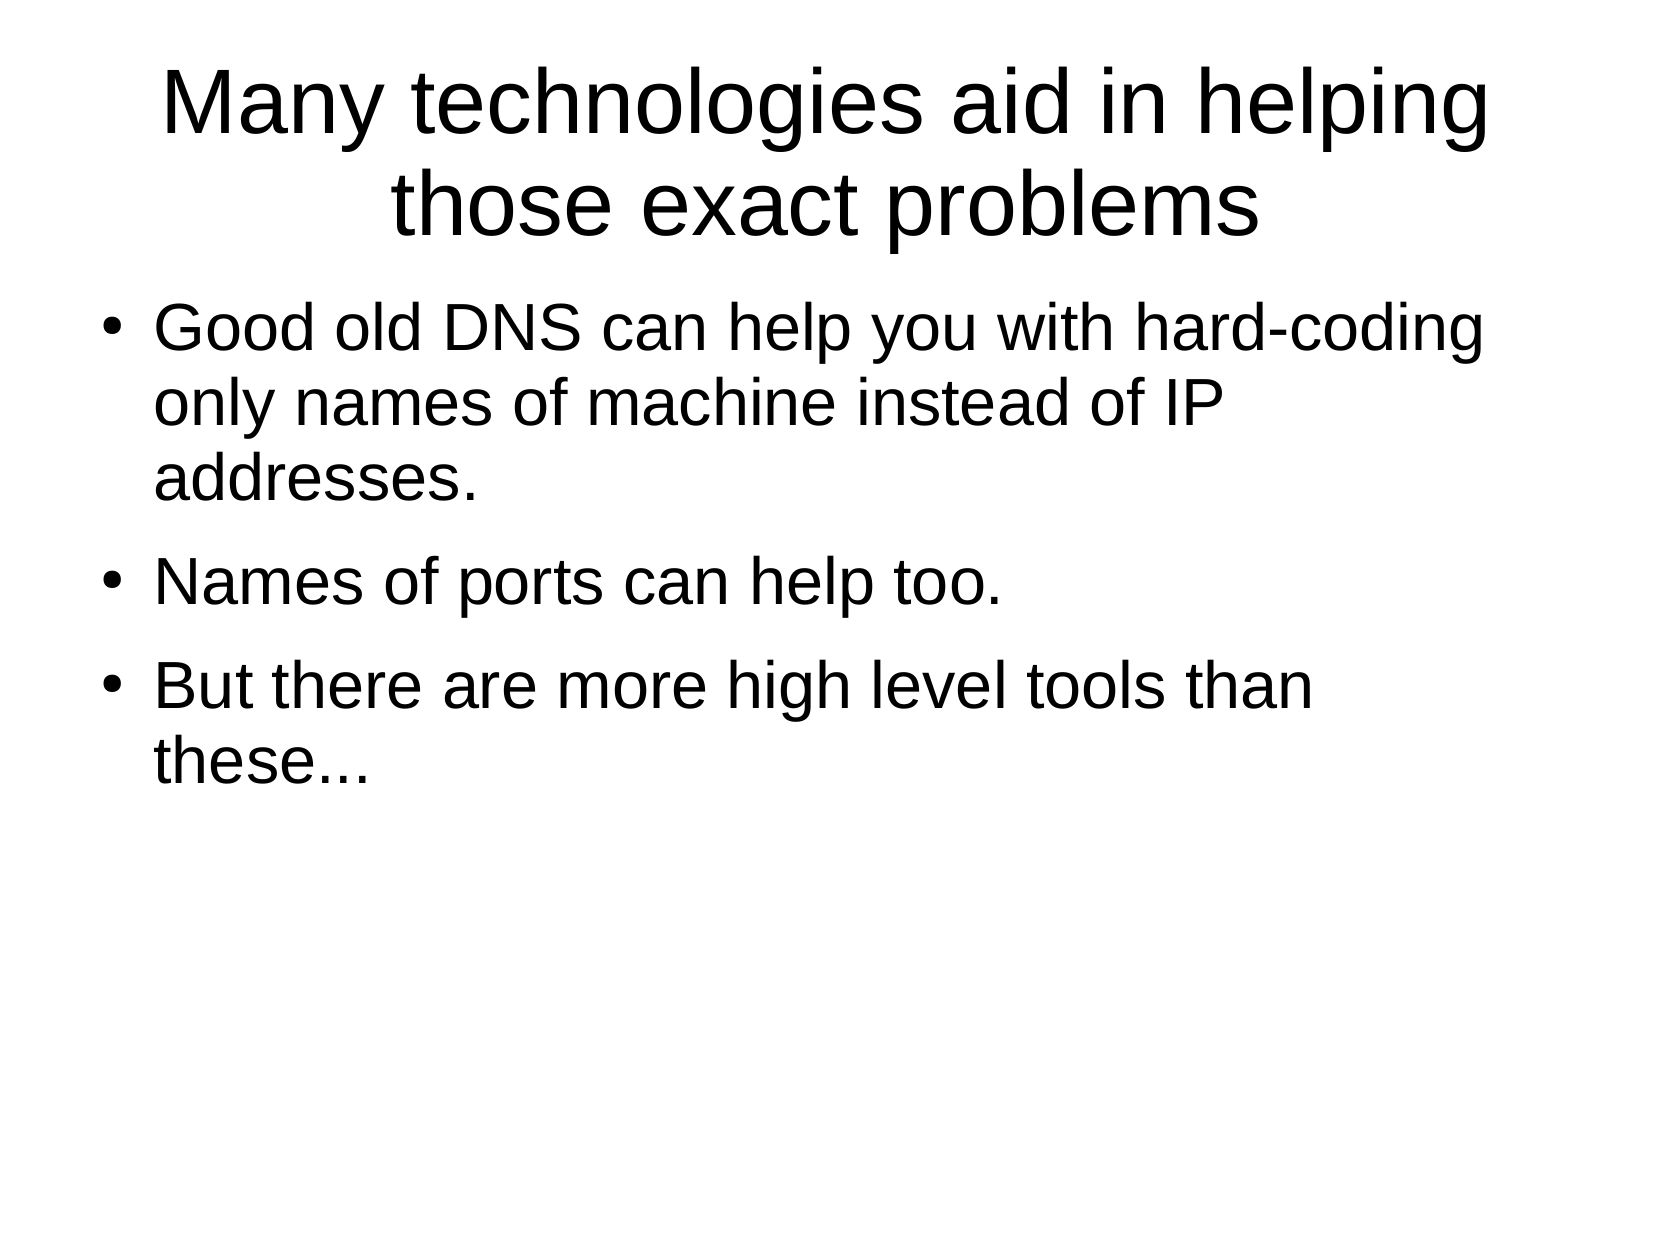

# Many technologies aid in helping those exact problems
Good old DNS can help you with hard-coding only names of machine instead of IP addresses.
Names of ports can help too.
But there are more high level tools than these...